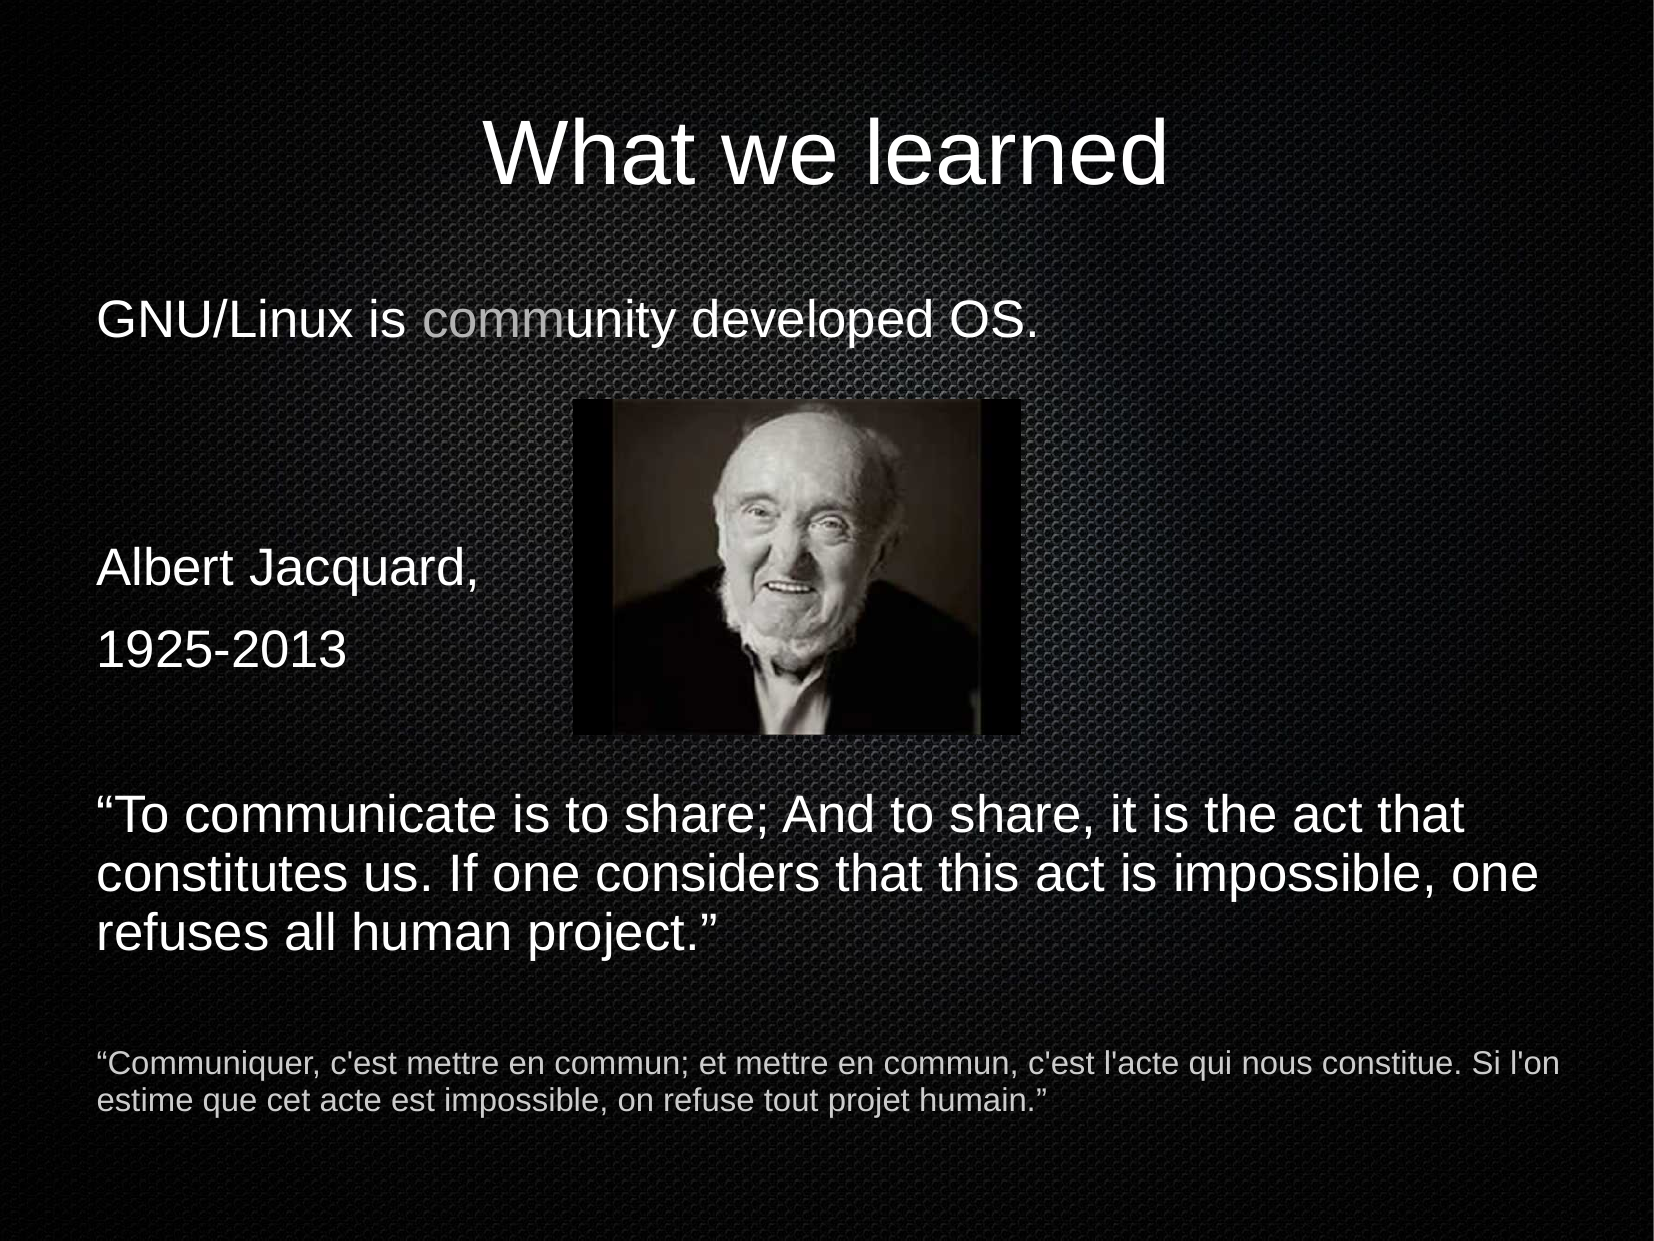

# What we learned
GNU/Linux is community developed OS.
Albert Jacquard,
1925-2013
“To communicate is to share; And to share, it is the act that constitutes us. If one considers that this act is impossible, one refuses all human project.”
“Communiquer, c'est mettre en commun; et mettre en commun, c'est l'acte qui nous constitue. Si l'on estime que cet acte est impossible, on refuse tout projet humain.”